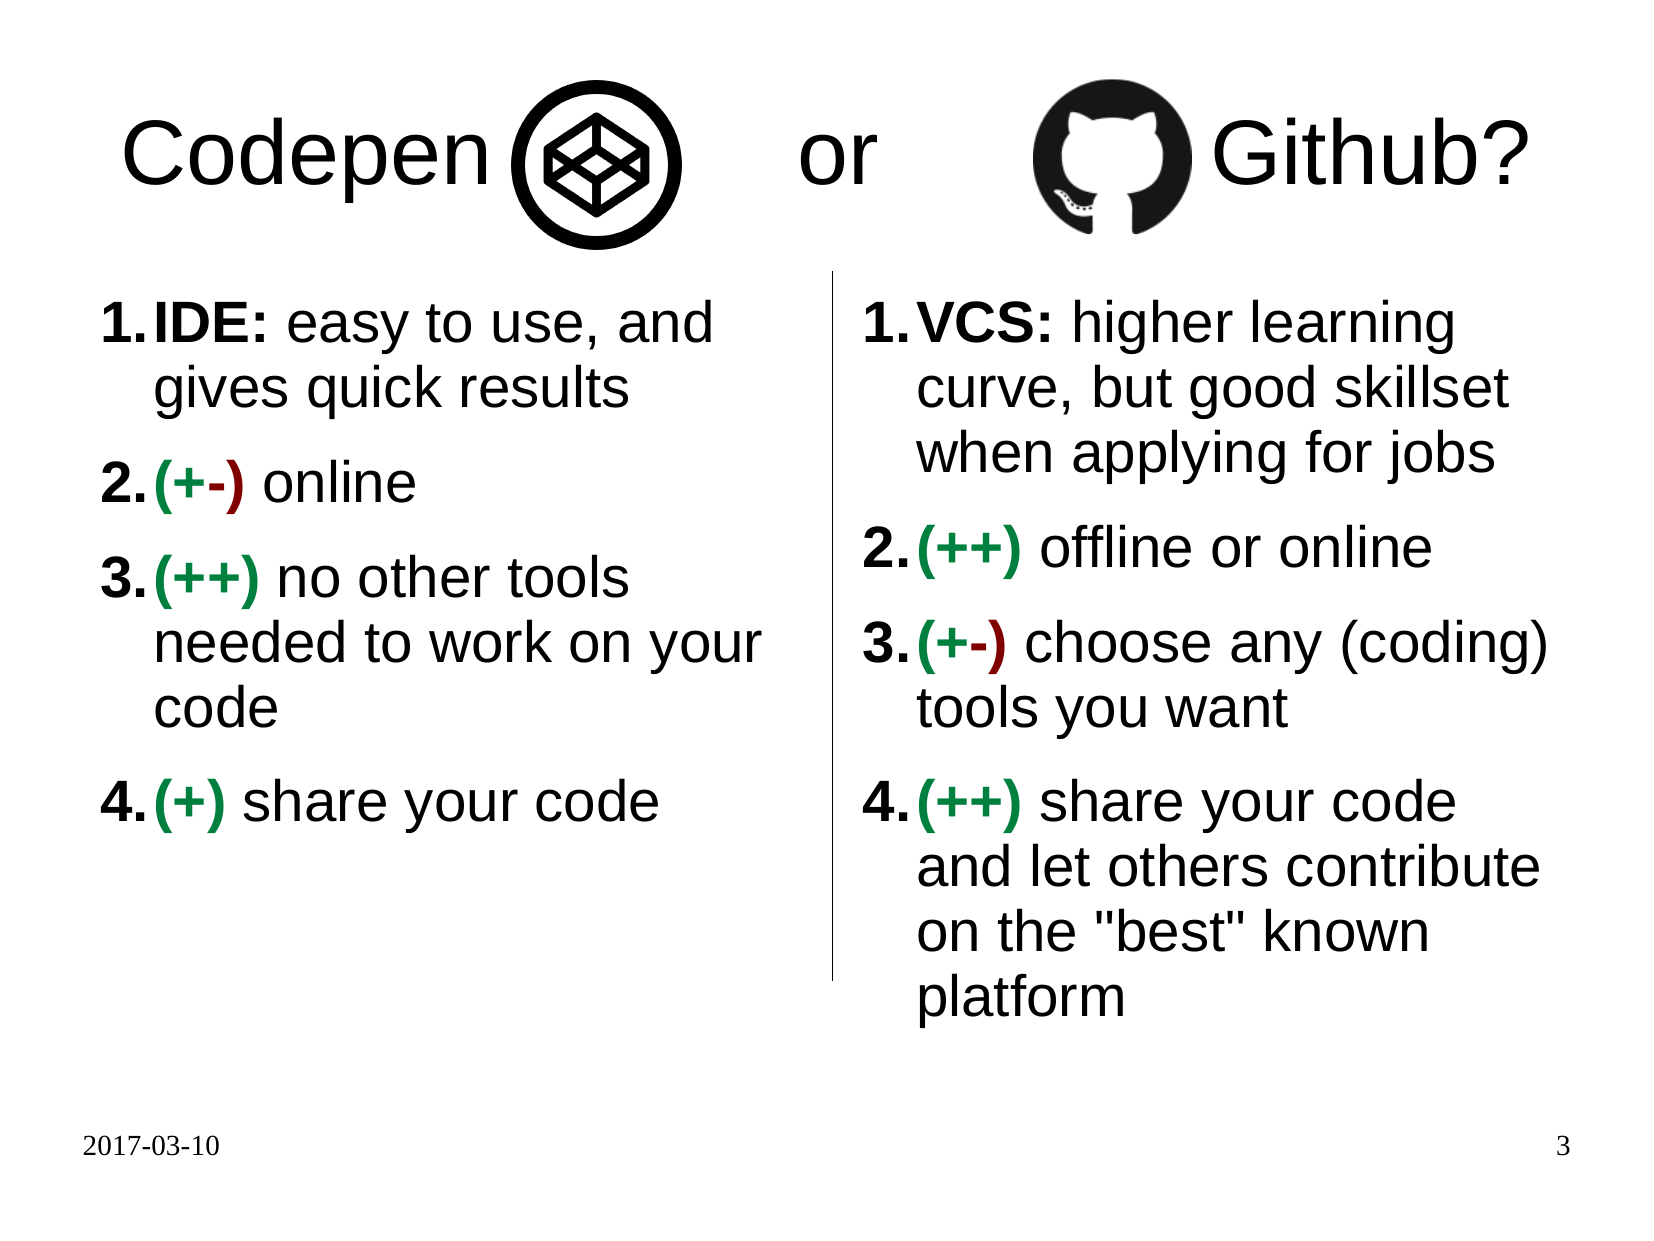

# Codepen or Github?
IDE: easy to use, and gives quick results
(+-) online
(++) no other tools needed to work on your code
(+) share your code
VCS: higher learning curve, but good skillset when applying for jobs
(++) offline or online
(+-) choose any (coding) tools you want
(++) share your code and let others contribute on the "best" known platform
2017-03-10
3